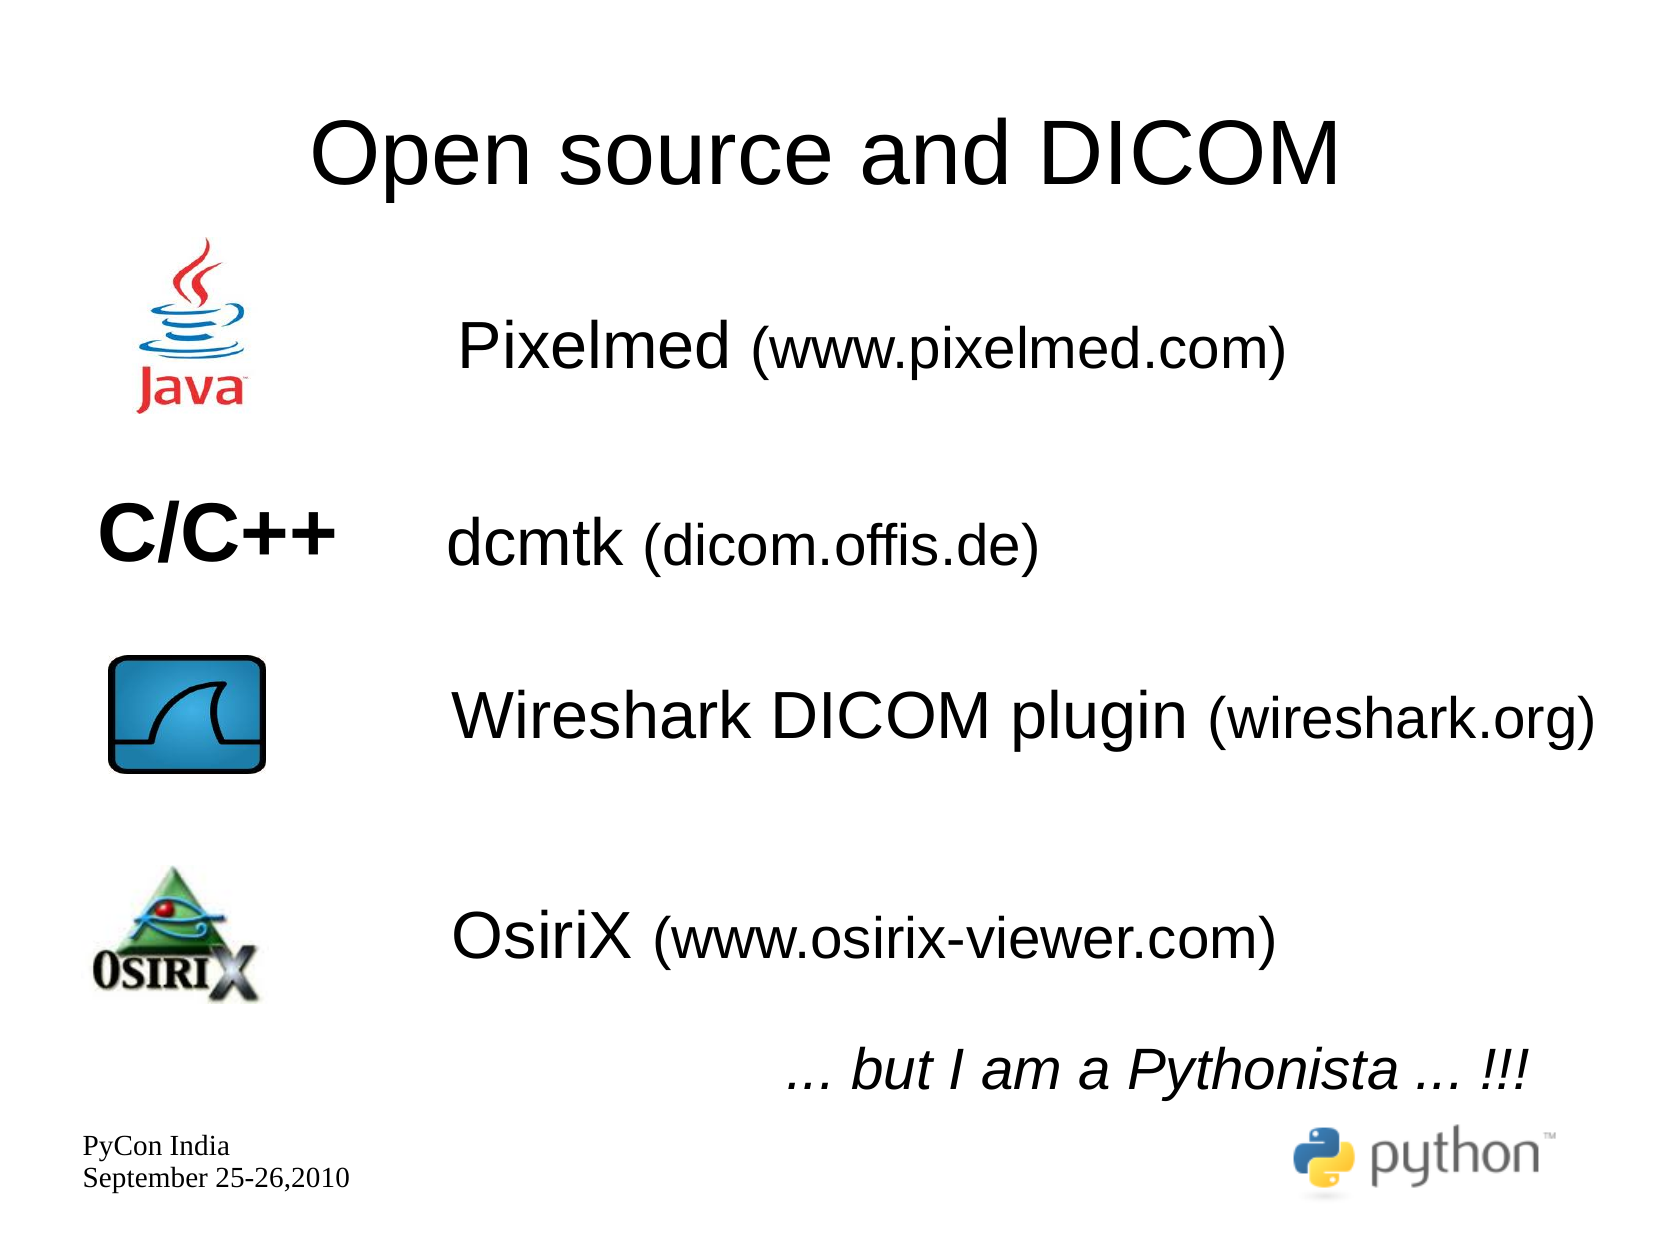

# Open source and DICOM
Pixelmed (www.pixelmed.com)
C/C++
dcmtk (dicom.offis.de)
Wireshark DICOM plugin (wireshark.org)
OsiriX (www.osirix-viewer.com)
... but I am a Pythonista ... !!!